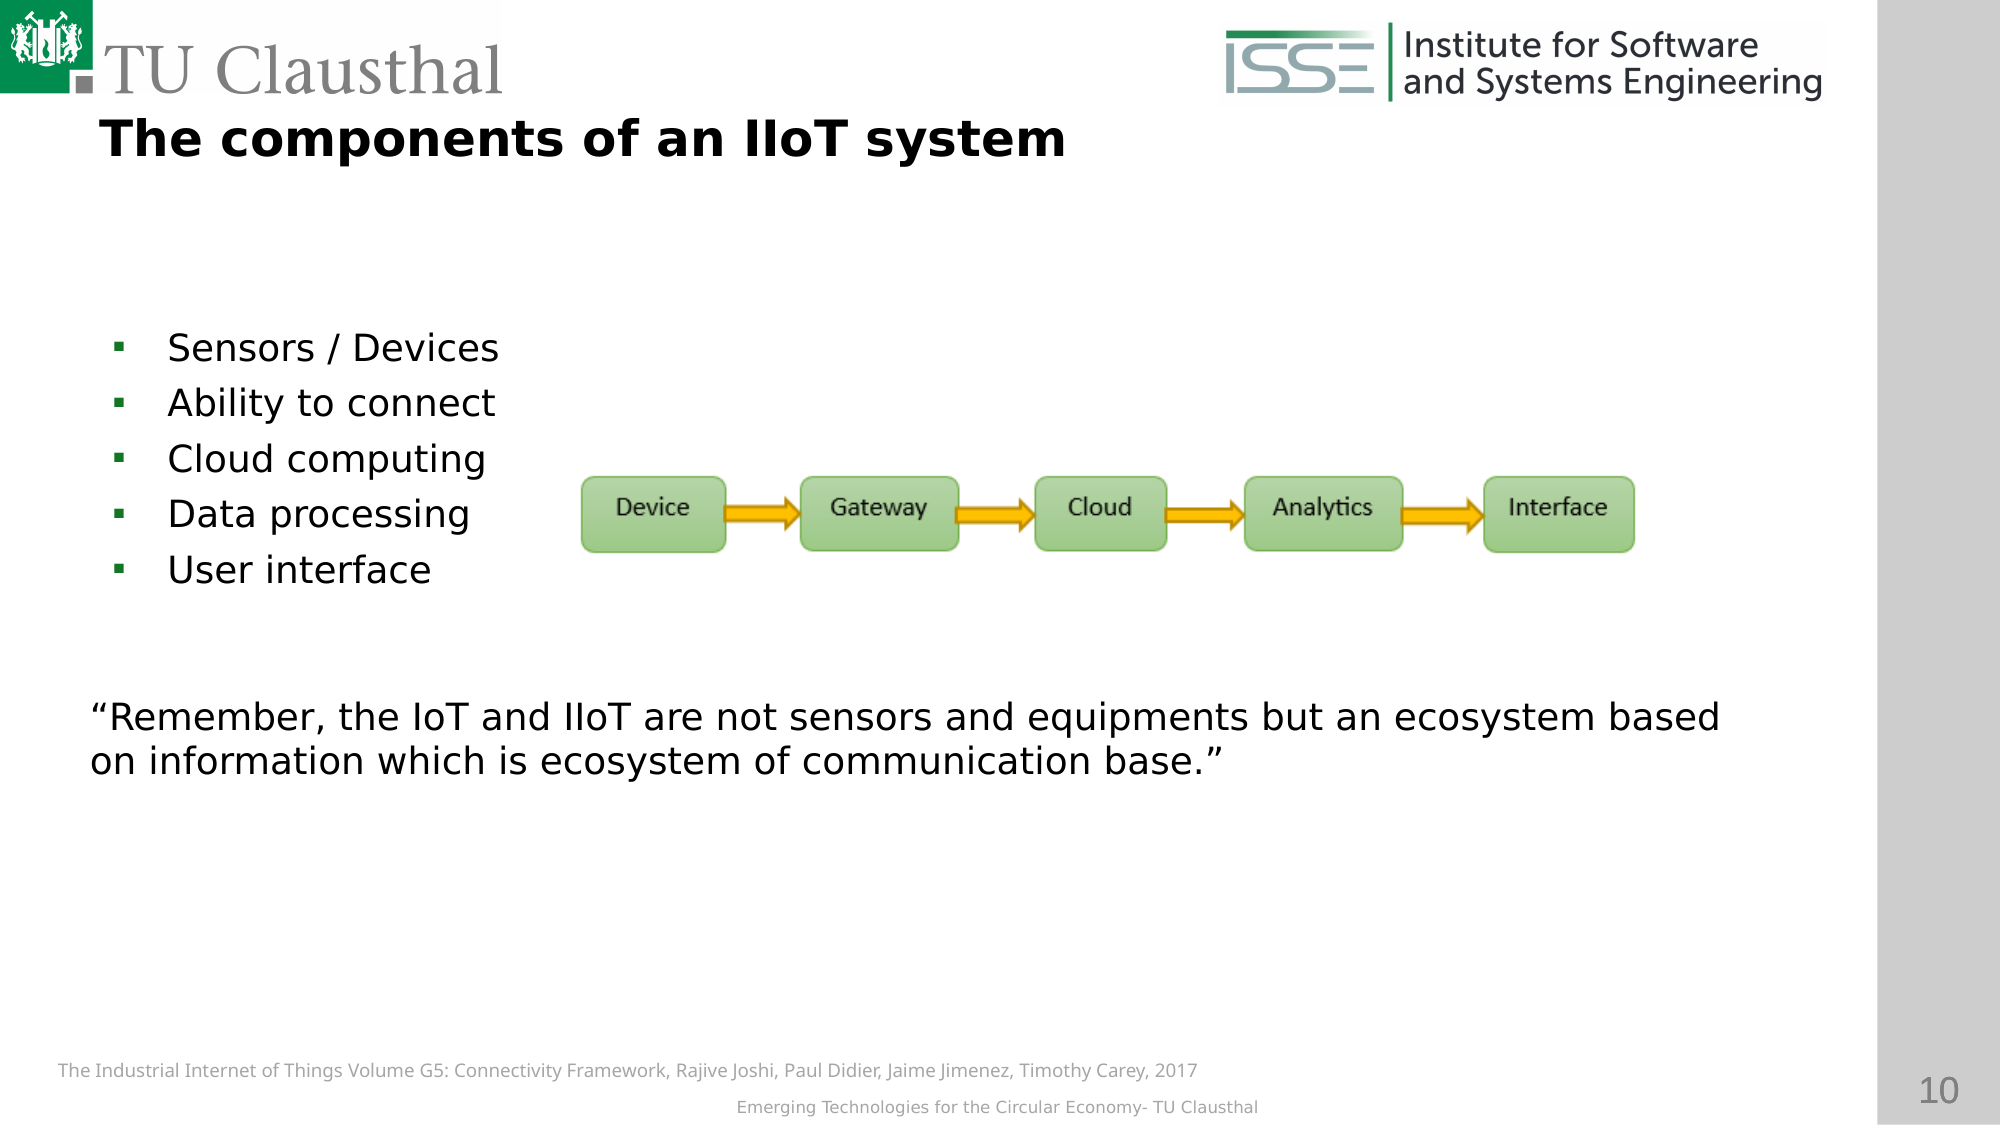

# The components of an IIoT system
Sensors / Devices
Ability to connect
Cloud computing
Data processing
User interface
“Remember, the IoT and IIoT are not sensors and equipments but an ecosystem based on information which is ecosystem of communication base.”
The Industrial Internet of Things Volume G5: Connectivity Framework, Rajive Joshi, Paul Didier, Jaime Jimenez, Timothy Carey, 2017